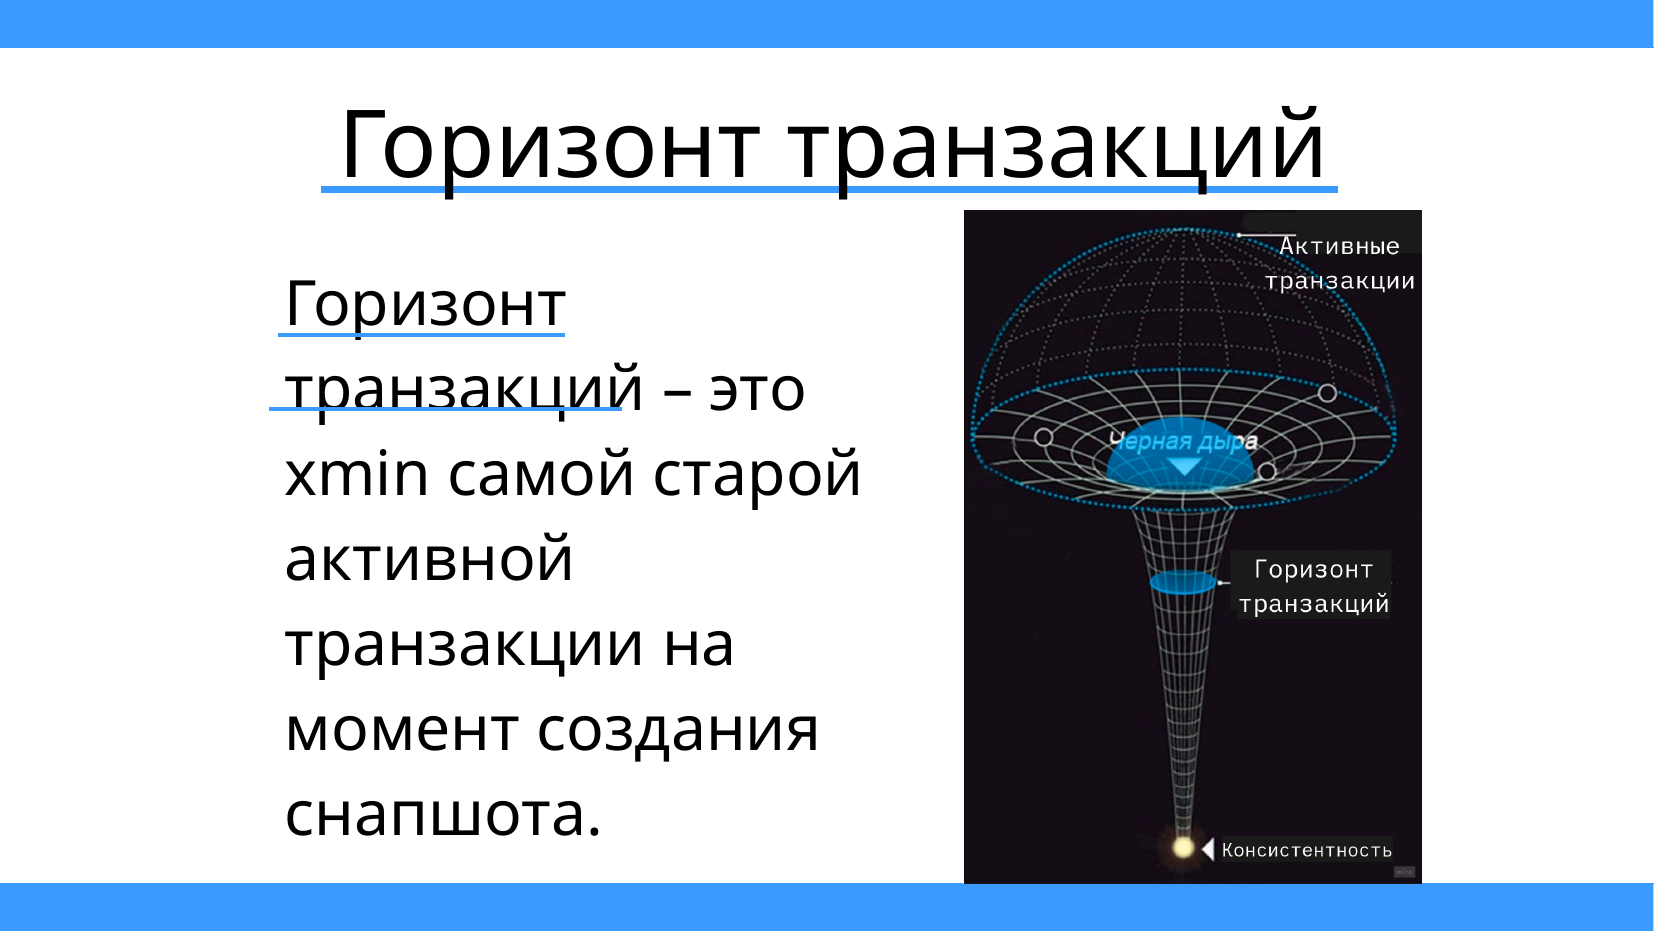

Горизонт транзакций
Горизонт транзакций – это xmin самой старой активной транзакции на момент создания снапшота.